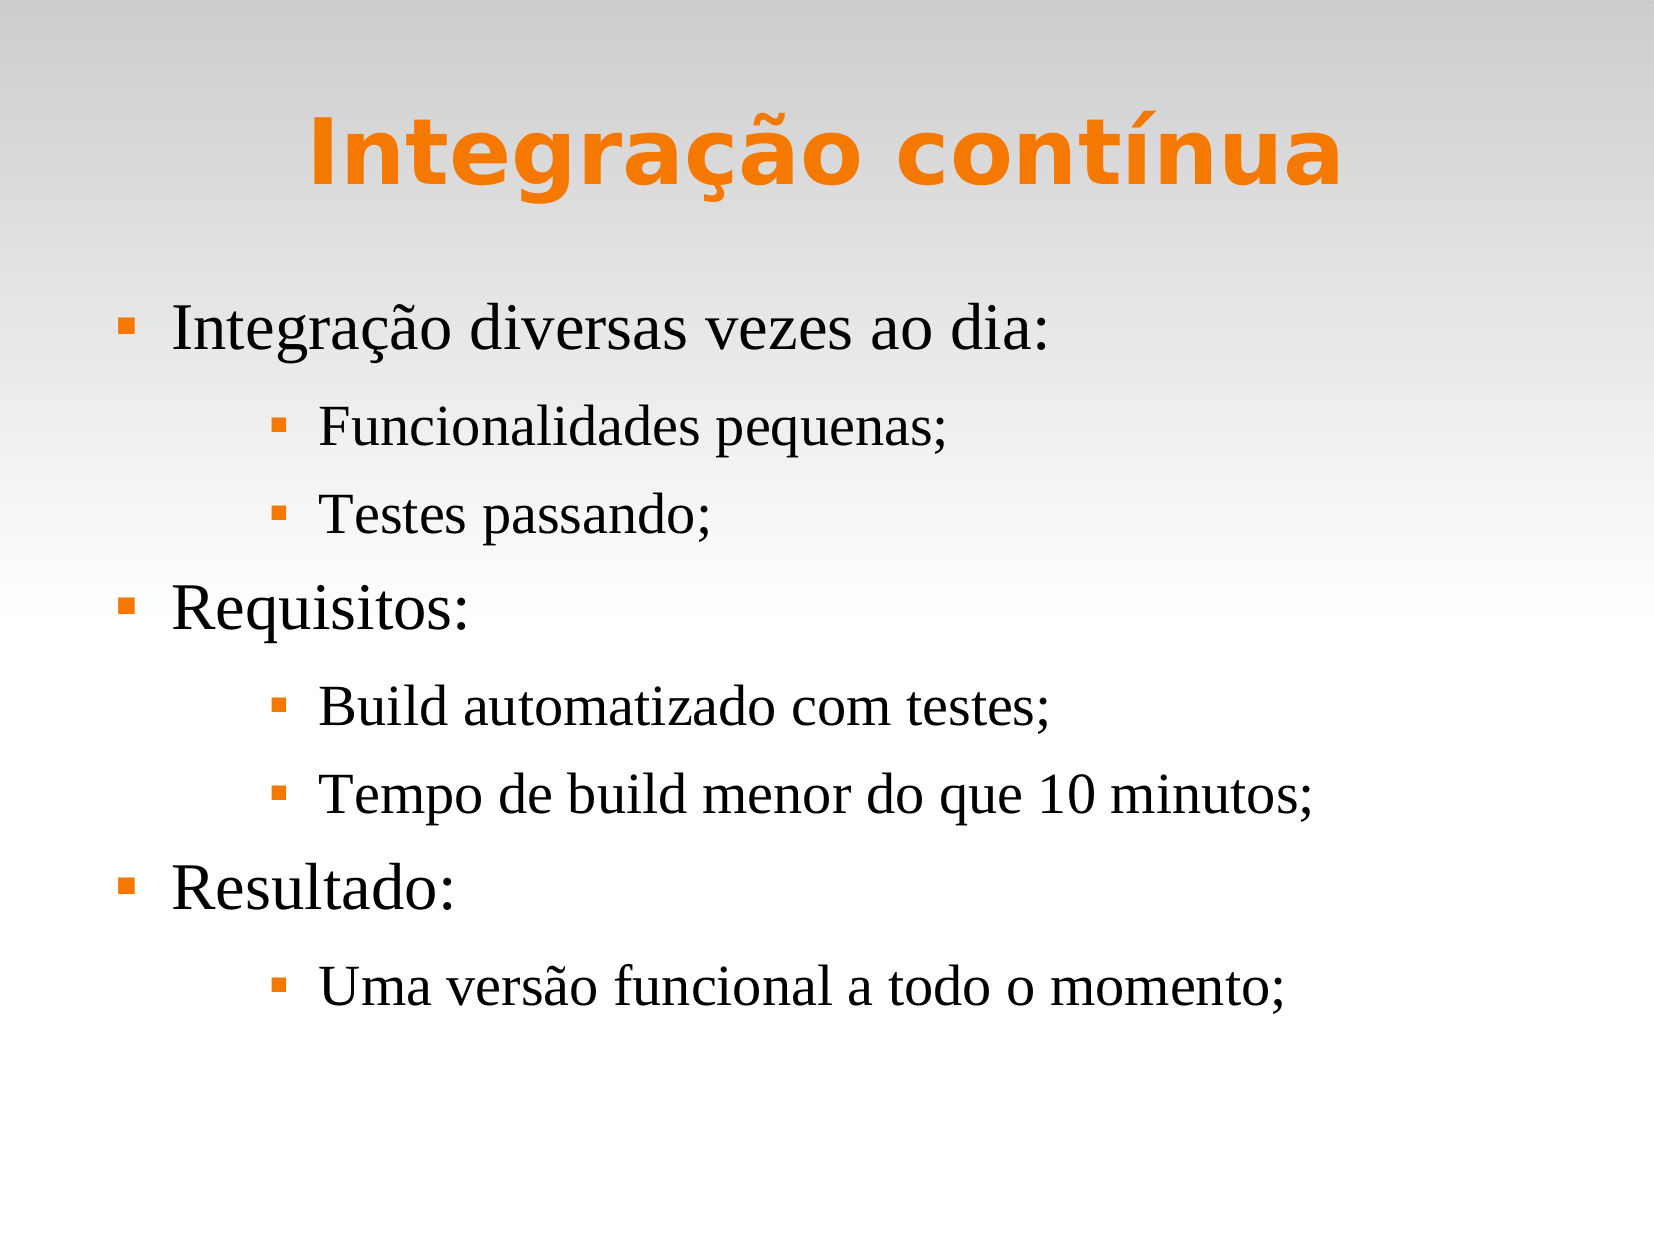

# Integração contínua
Integração diversas vezes ao dia:
Funcionalidades pequenas;
Testes passando;
Requisitos:
Build automatizado com testes;
Tempo de build menor do que 10 minutos;
Resultado:
Uma versão funcional a todo o momento;